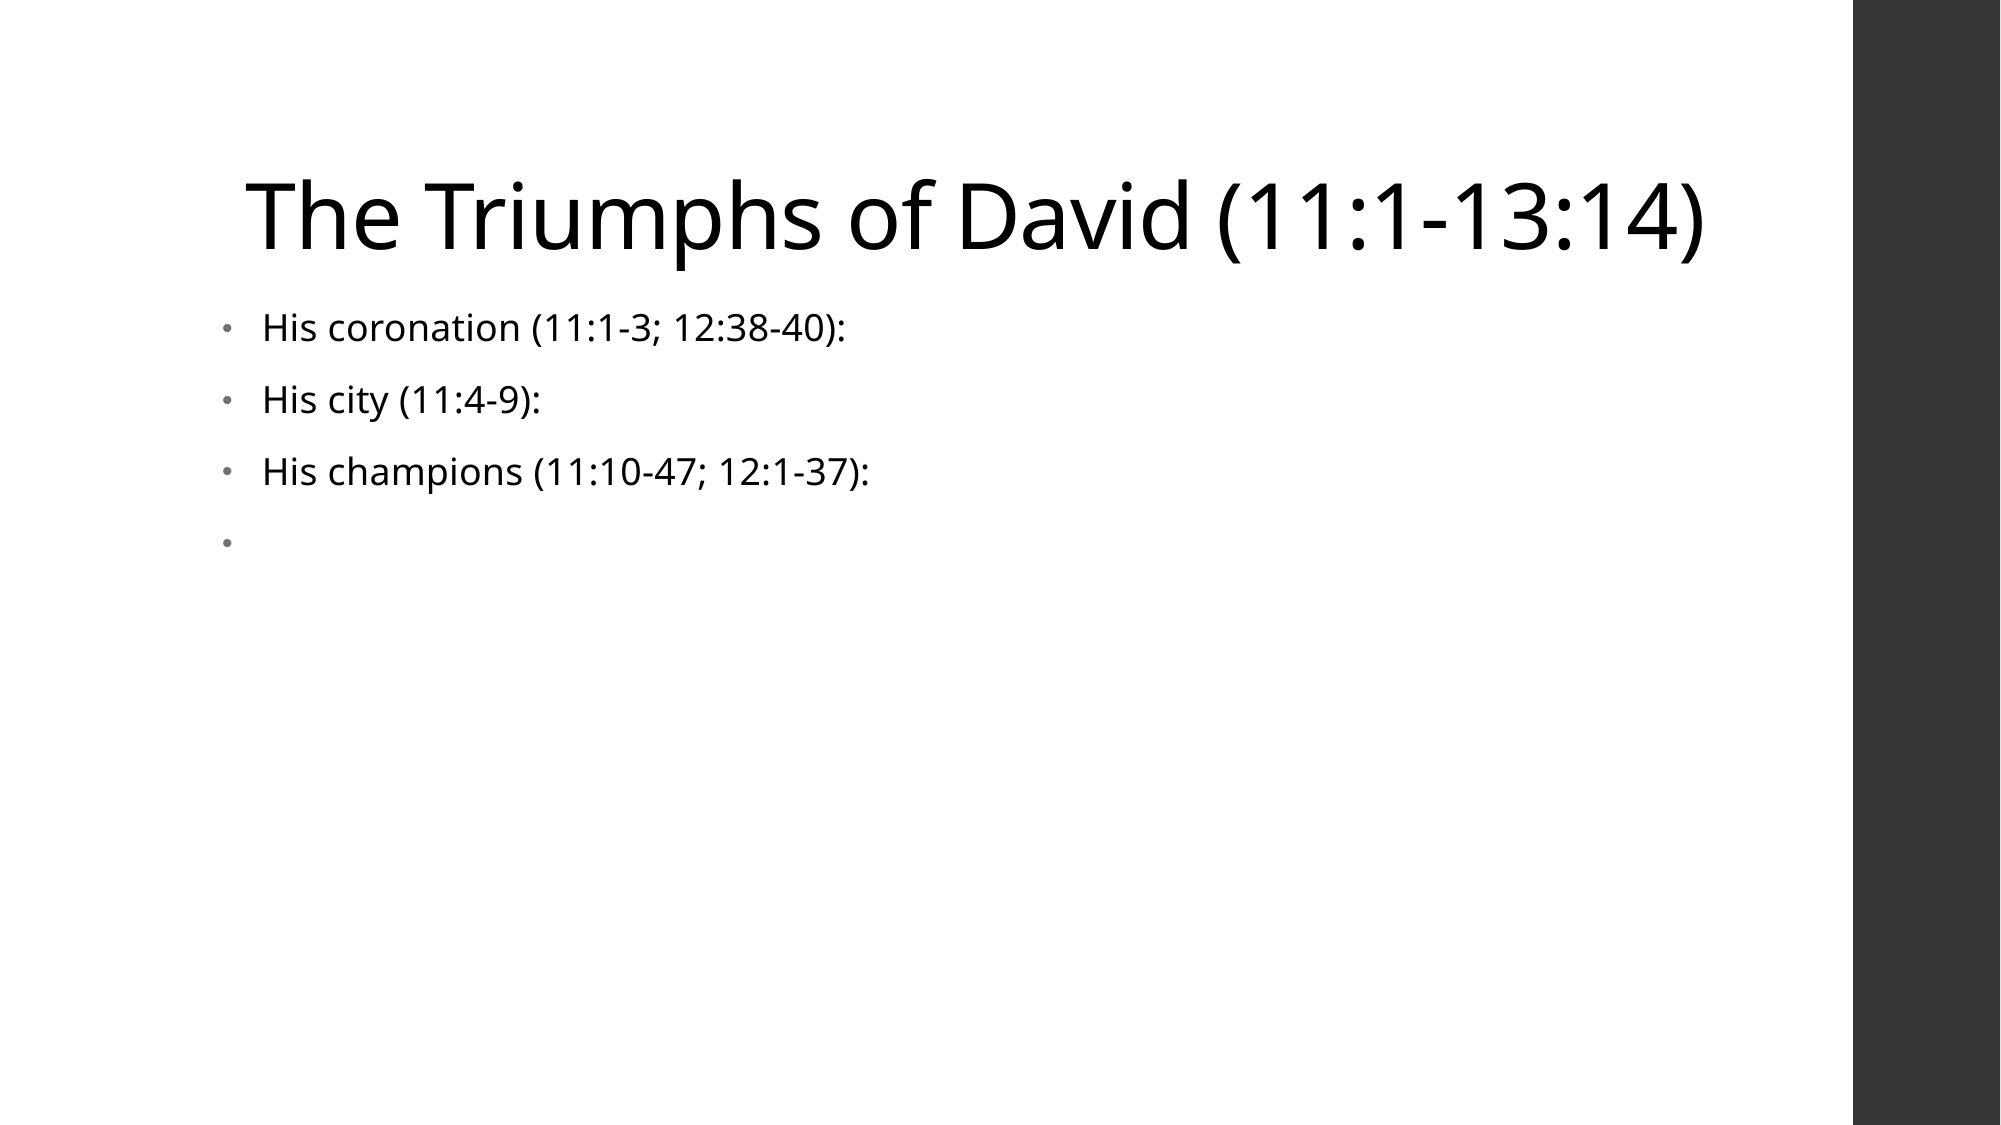

# The Triumphs of David (11:1-13:14)
 His coronation (11:1-3; 12:38-40):
 His city (11:4-9):
 His champions (11:10-47; 12:1-37):